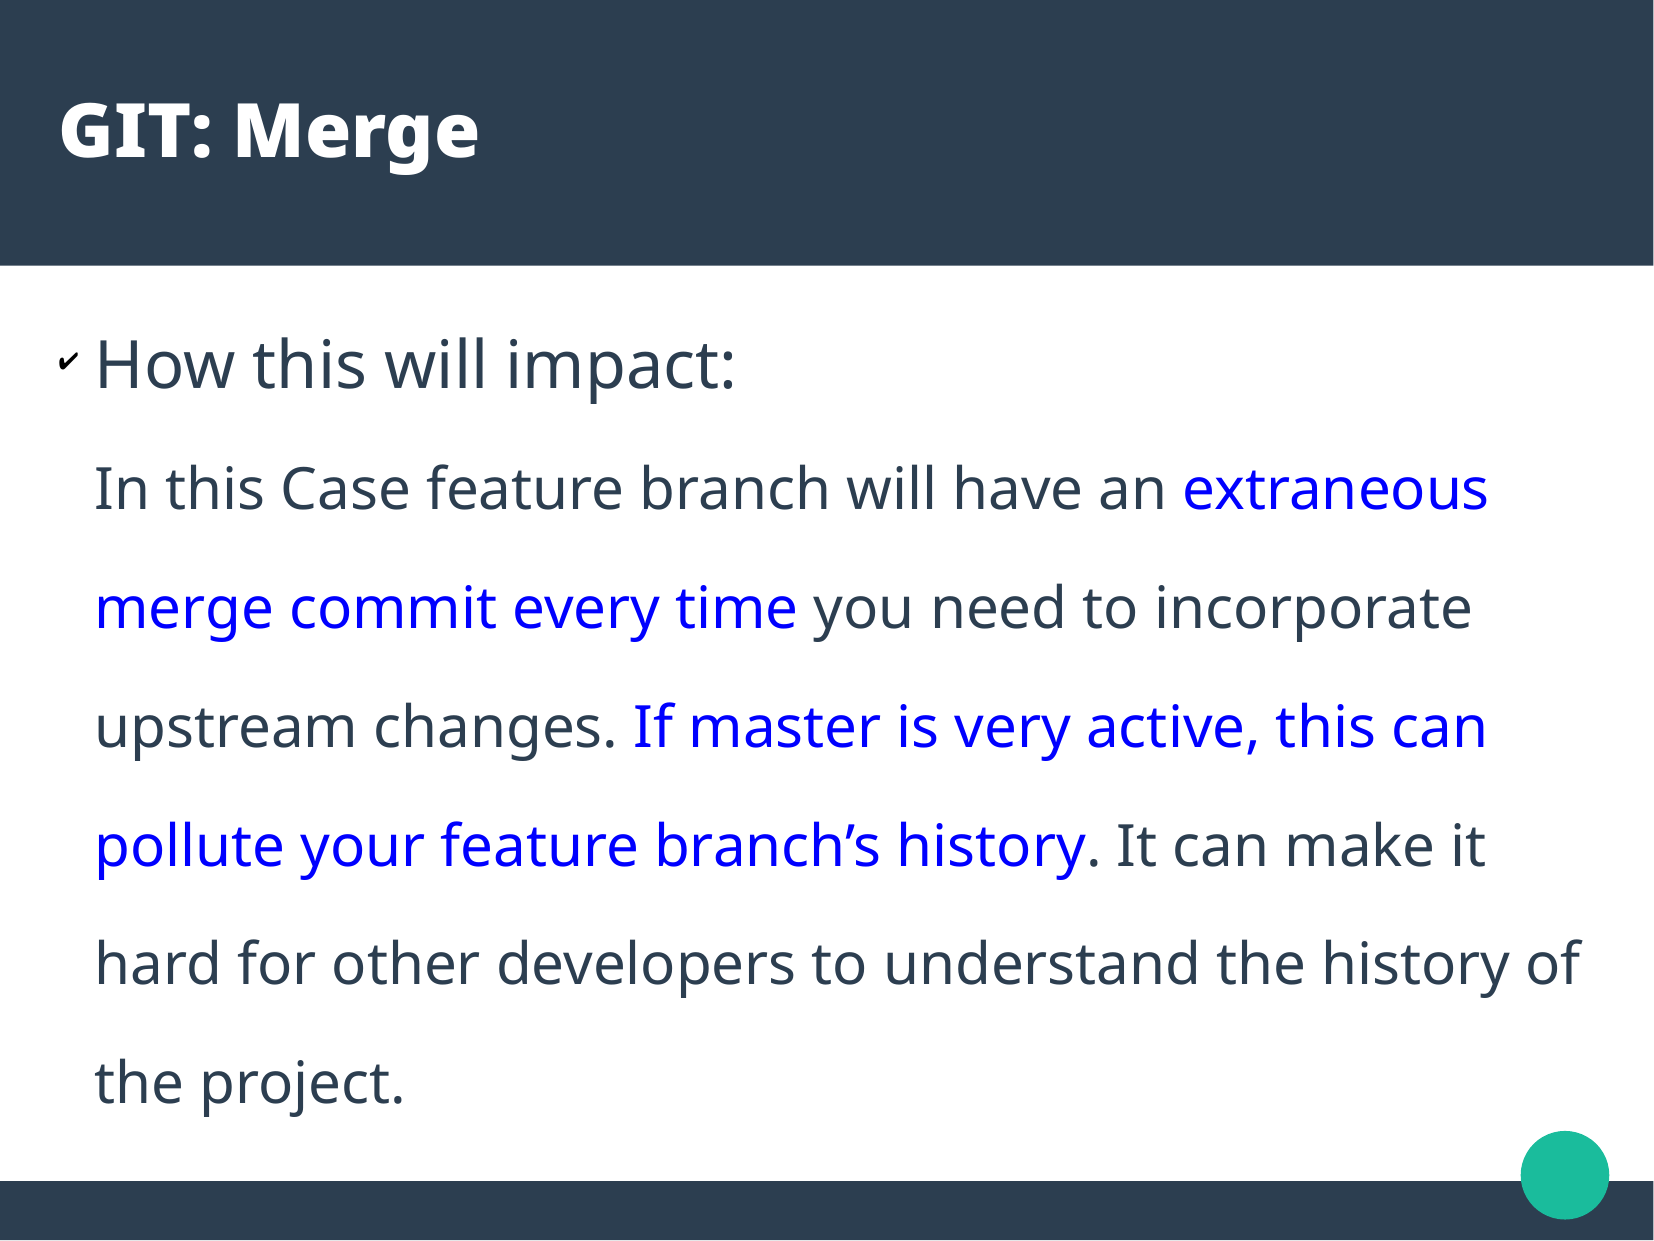

# GIT: Merge
How this will impact:
In this Case feature branch will have an extraneous merge commit every time you need to incorporate upstream changes. If master is very active, this can pollute your feature branch’s history. It can make it hard for other developers to understand the history of the project.